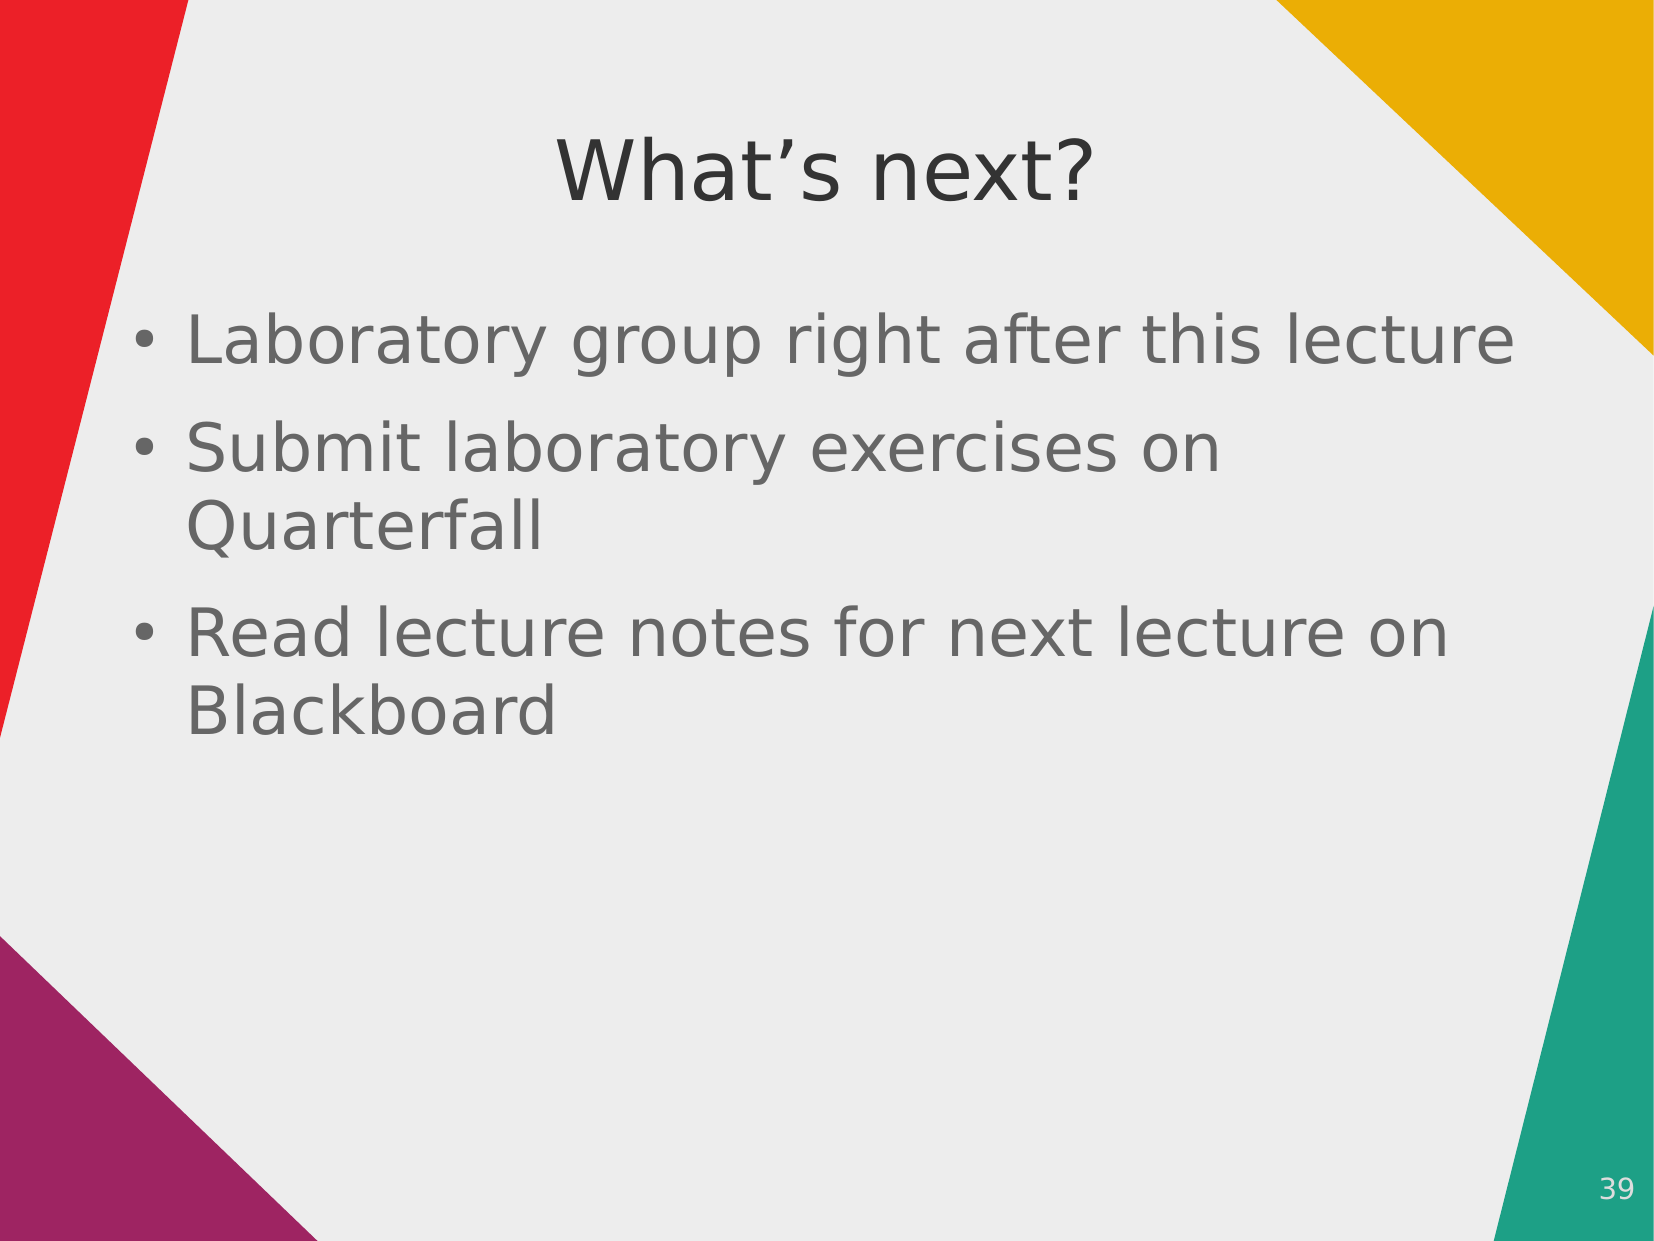

# What’s next?
Laboratory group right after this lecture
Submit laboratory exercises on Quarterfall
Read lecture notes for next lecture on Blackboard
39